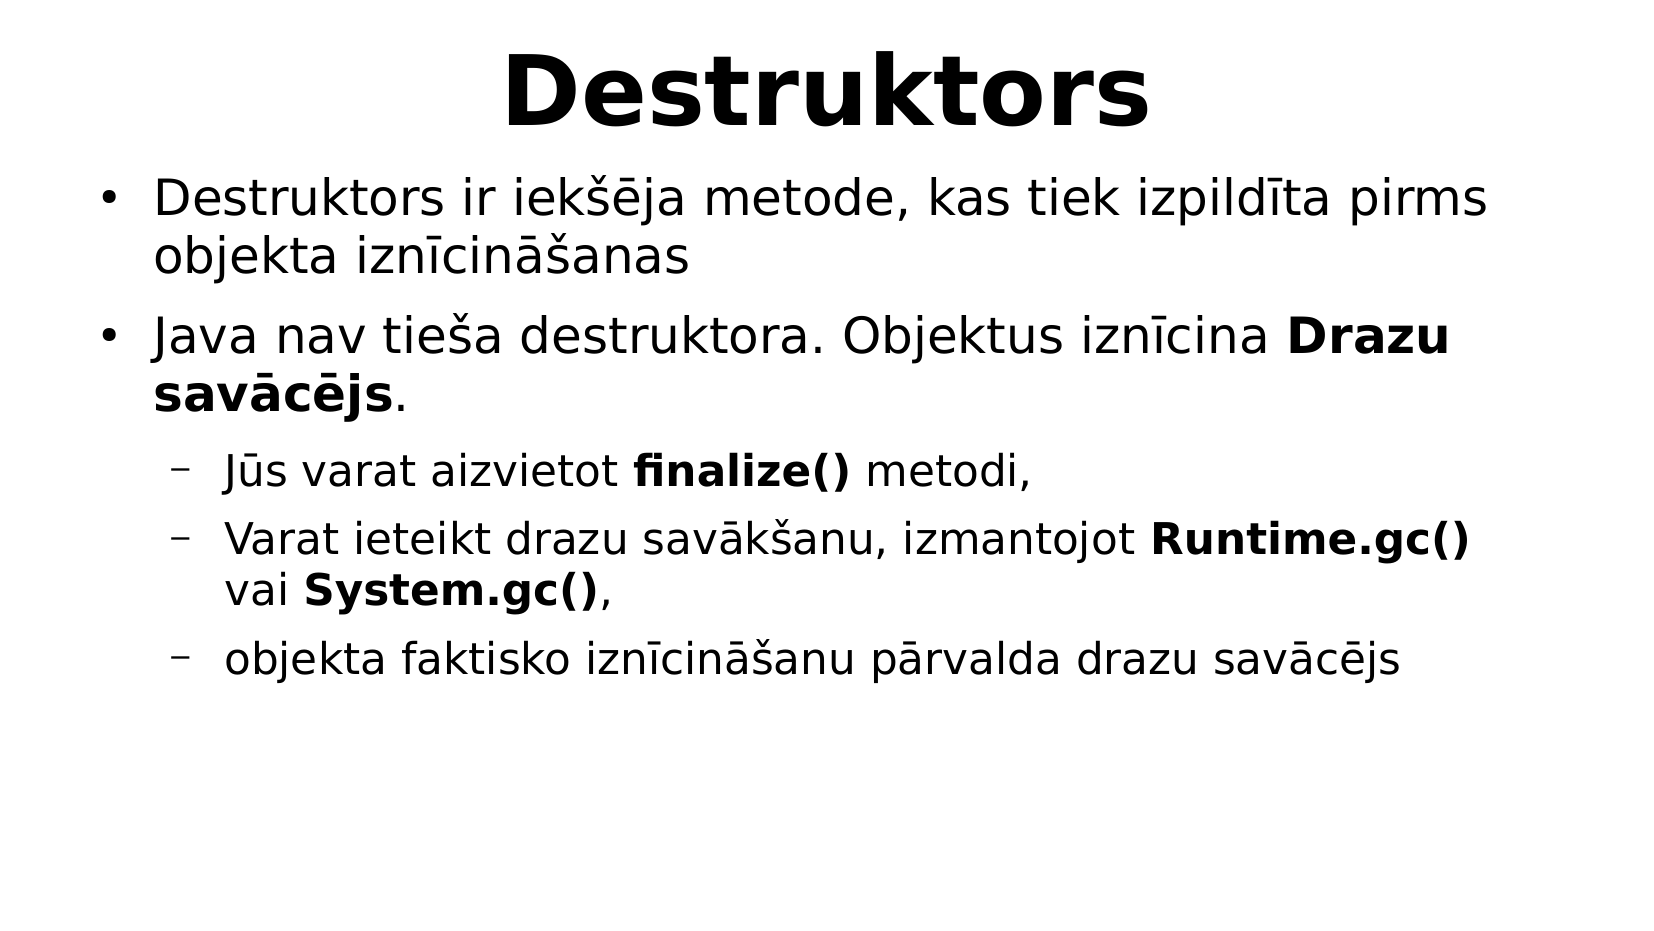

# Destruktors
Destruktors ir iekšēja metode, kas tiek izpildīta pirms objekta iznīcināšanas
Java nav tieša destruktora. Objektus iznīcina Drazu savācējs.
Jūs varat aizvietot finalize() metodi,
Varat ieteikt drazu savākšanu, izmantojot Runtime.gc() vai System.gc(),
objekta faktisko iznīcināšanu pārvalda drazu savācējs